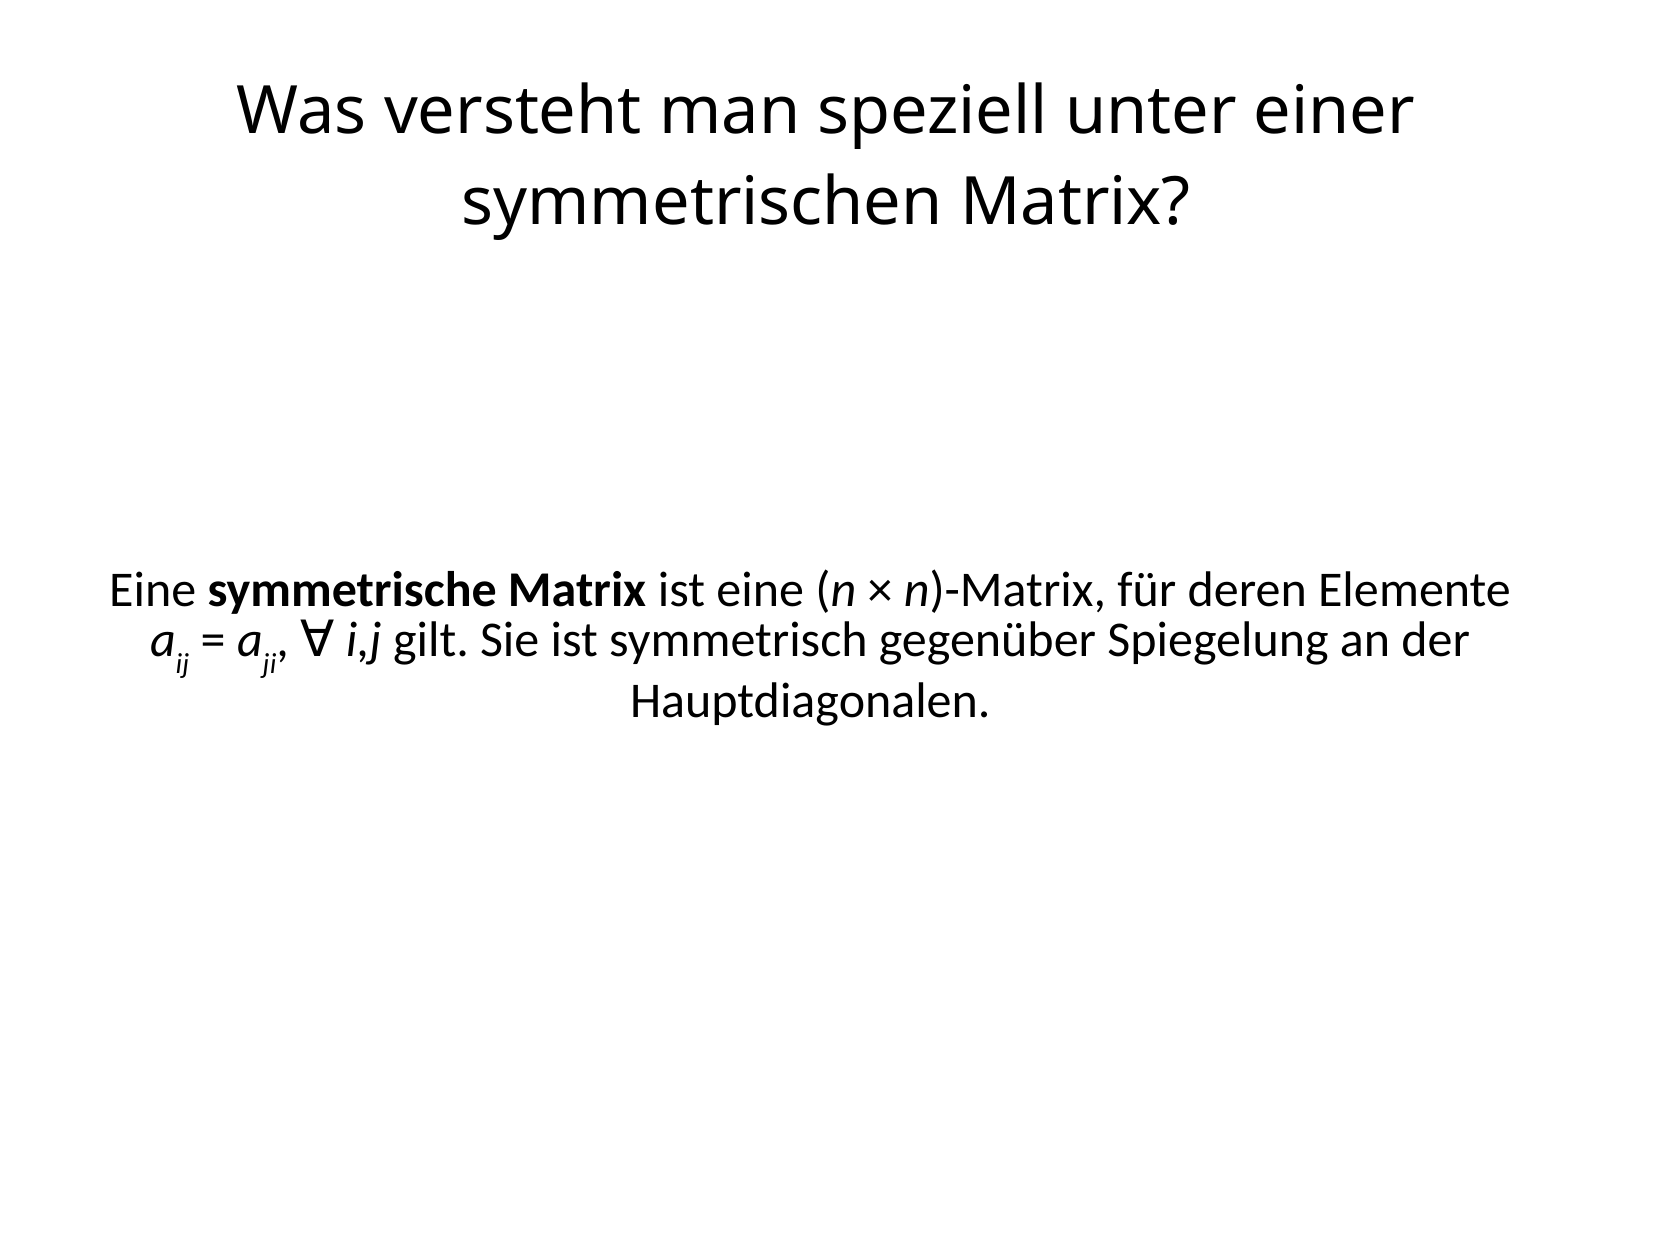

# Was versteht man speziell unter einer symmetrischen Matrix?
Eine symmetrische Matrix ist eine (n × n)-Matrix, für deren Elemente aij = aji, ∀ i,j gilt. Sie ist symmetrisch gegenüber Spiegelung an der Hauptdiagonalen.